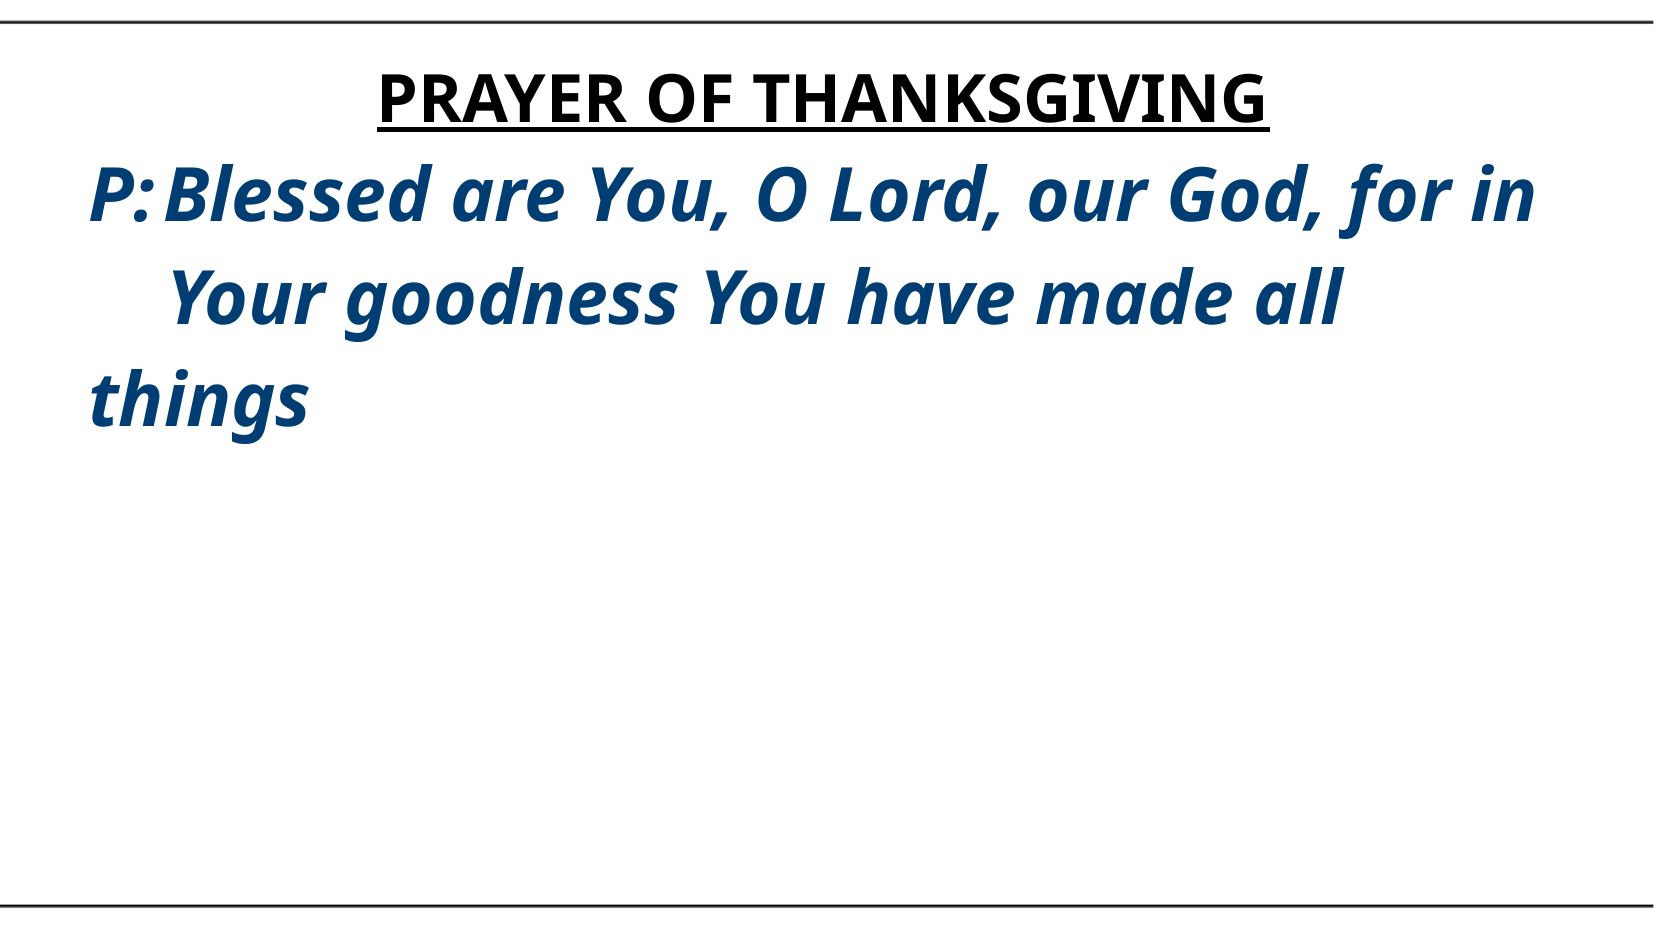

PRAYER OF THANKSGIVING
P:	Blessed are You, O Lord, our God, for in
 Your goodness You have made all things